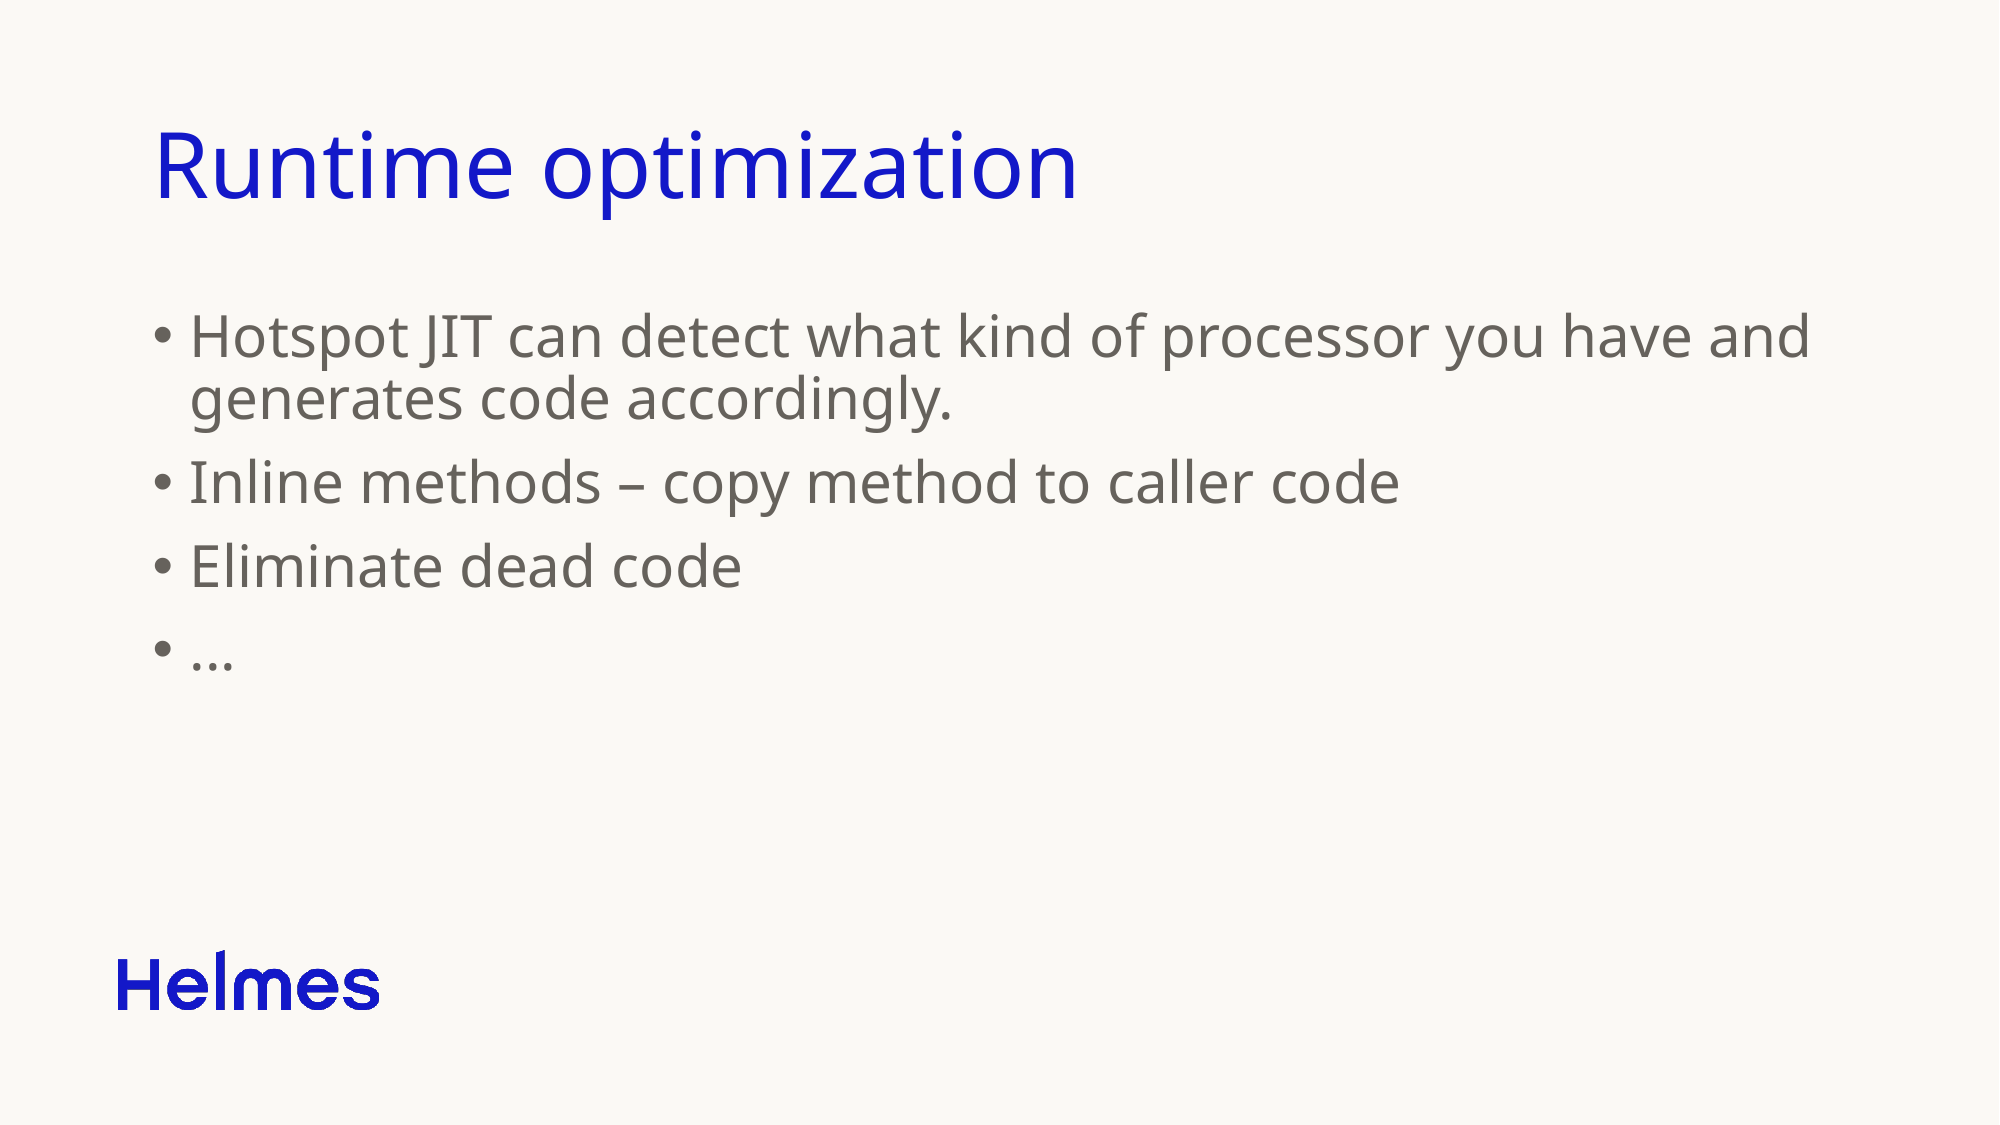

Runtime optimization
Hotspot JIT can detect what kind of processor you have and generates code accordingly.
Inline methods – copy method to caller code
Eliminate dead code
...